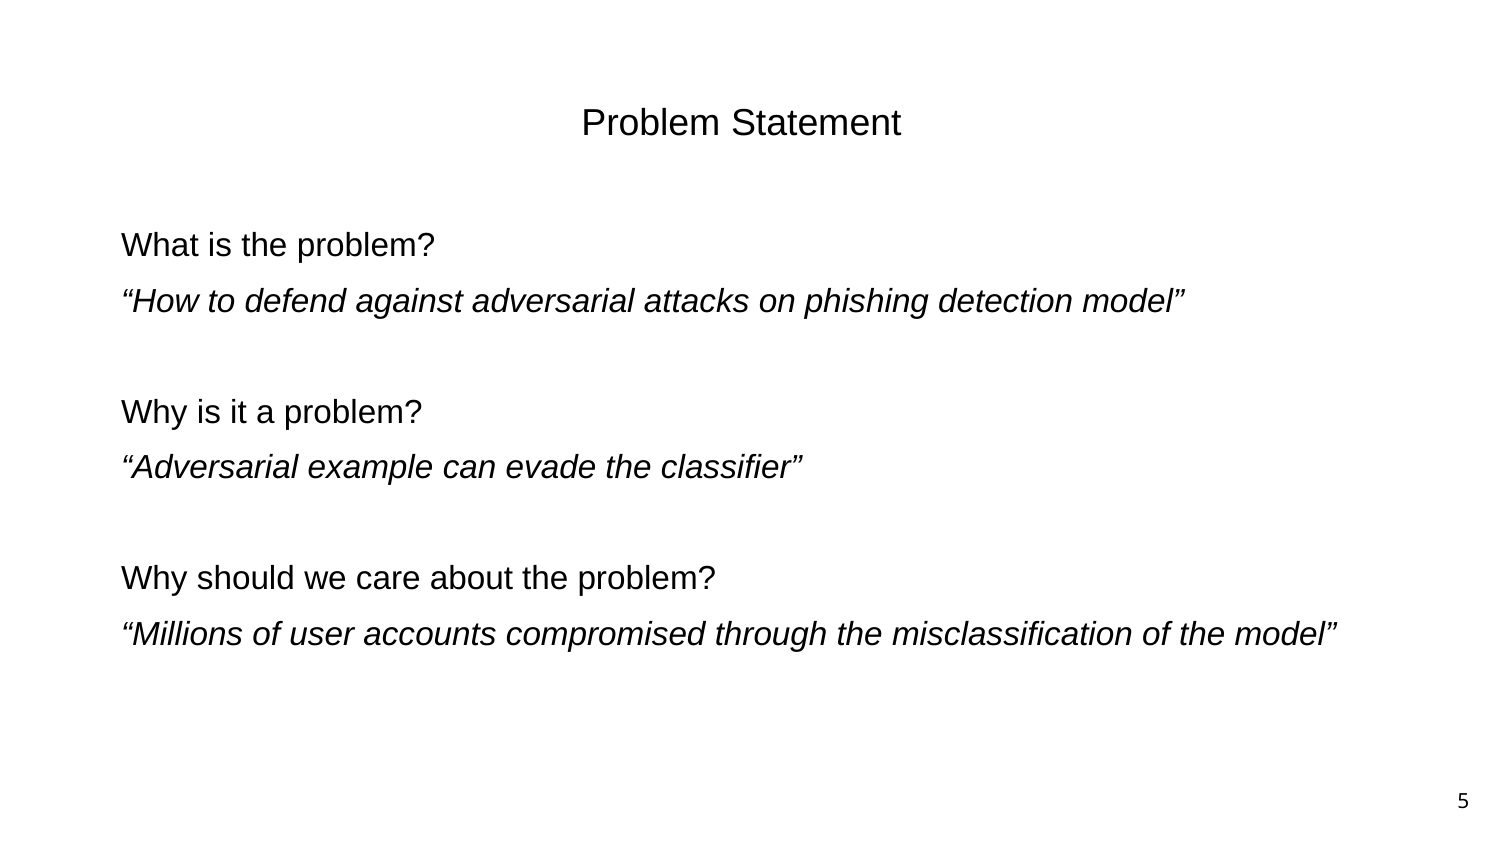

Problem Statement
What is the problem?
“How to defend against adversarial attacks on phishing detection model”
Why is it a problem?
“Adversarial example can evade the classifier”
Why should we care about the problem?
“Millions of user accounts compromised through the misclassification of the model”
5